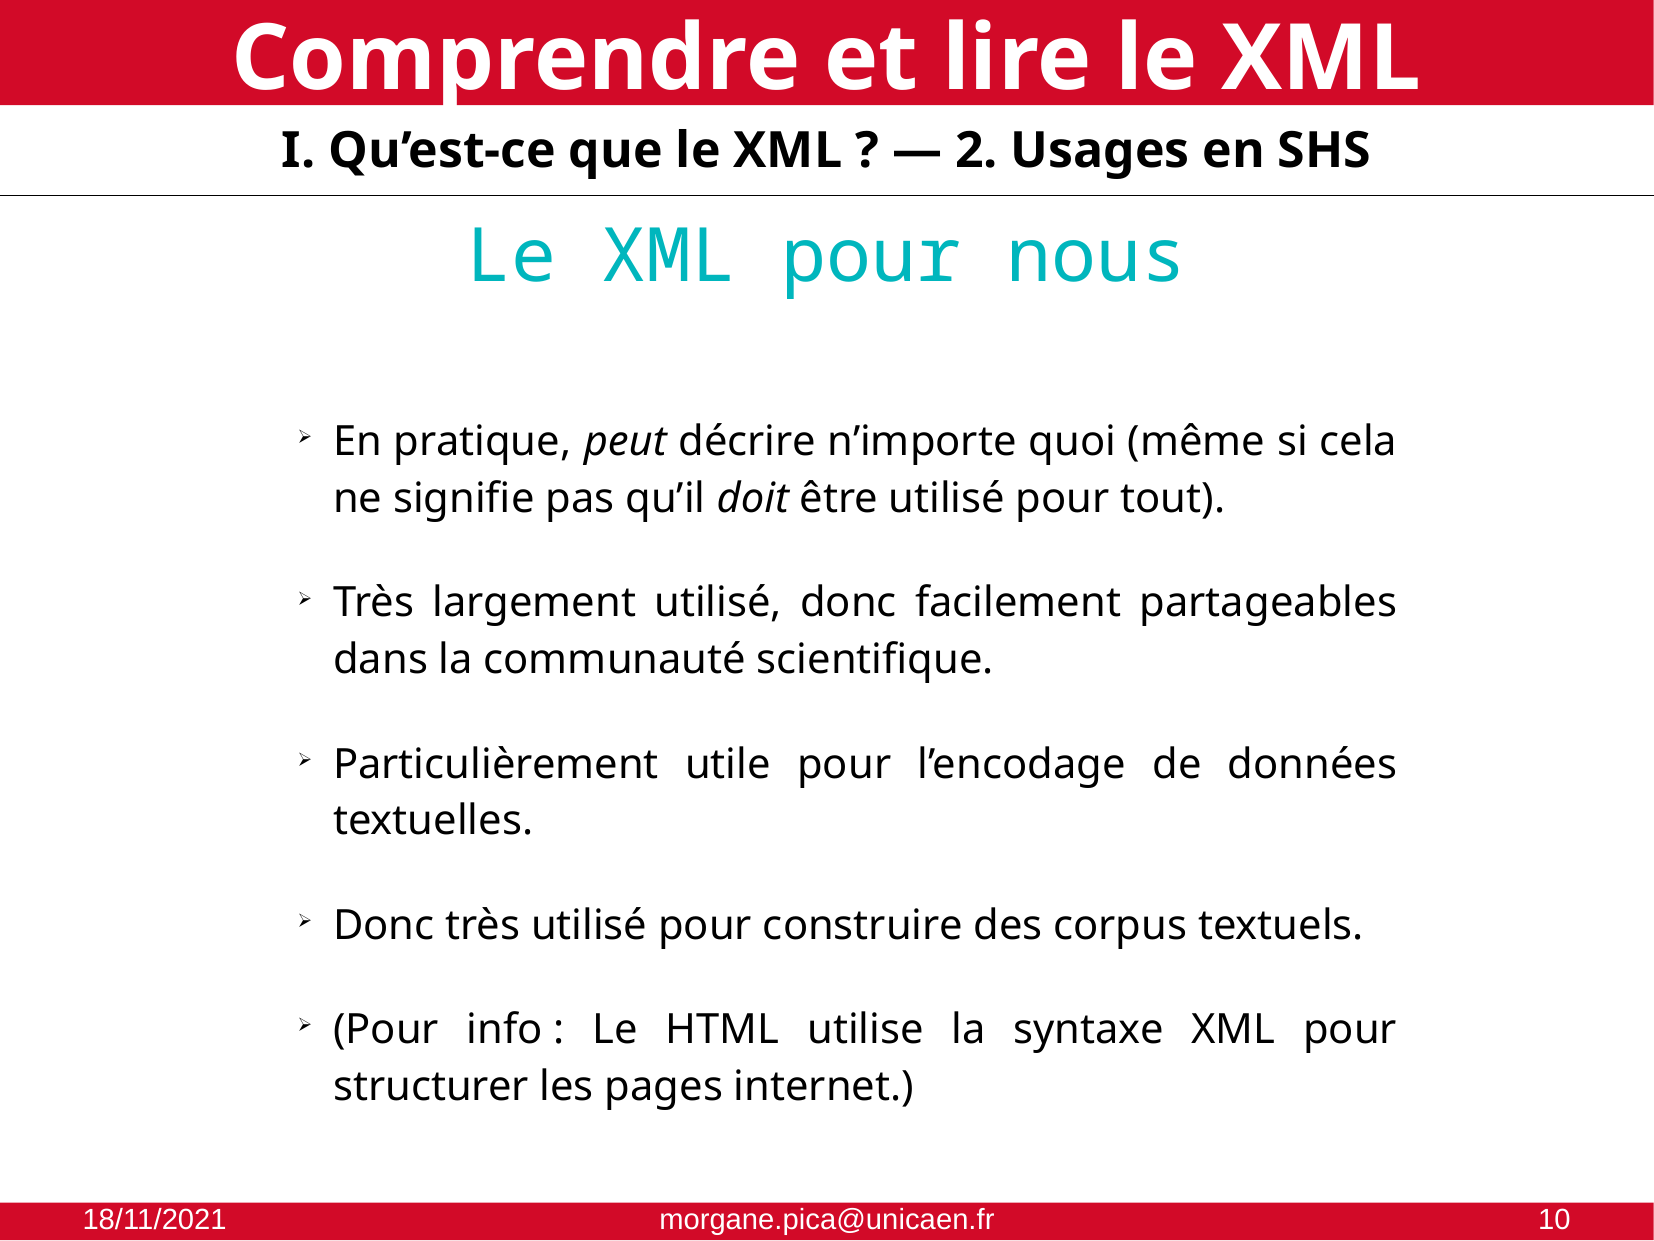

# Comprendre et lire le XML
I. Qu’est-ce que le XML ? — 2. Usages en SHS
Le XML pour nous
En pratique, peut décrire n’importe quoi (même si cela ne signifie pas qu’il doit être utilisé pour tout).
Très largement utilisé, donc facilement partageables dans la communauté scientifique.
Particulièrement utile pour l’encodage de données textuelles.
Donc très utilisé pour construire des corpus textuels.
(Pour info : Le HTML utilise la syntaxe XML pour structurer les pages internet.)
18/11/2021
morgane.pica@unicaen.fr
10